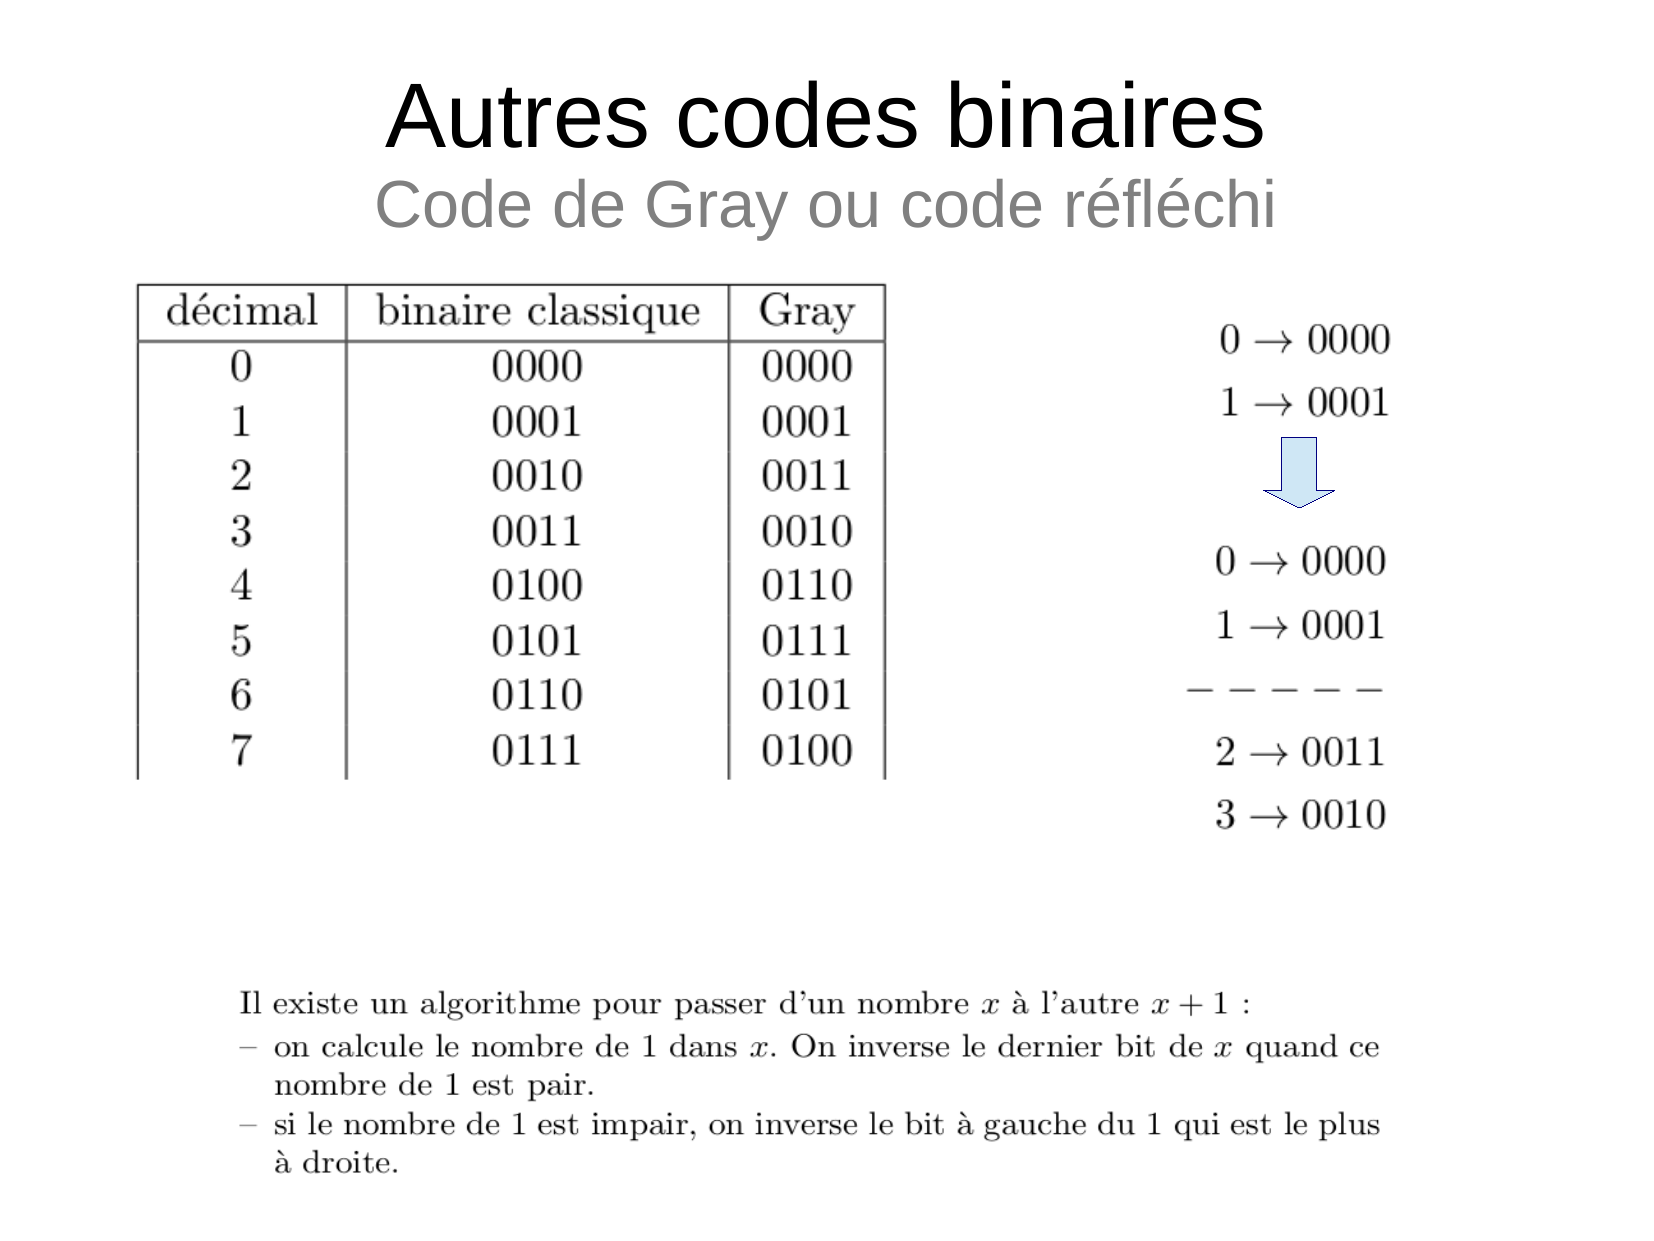

# Autres codes binaires Code de Gray ou code réfléchi